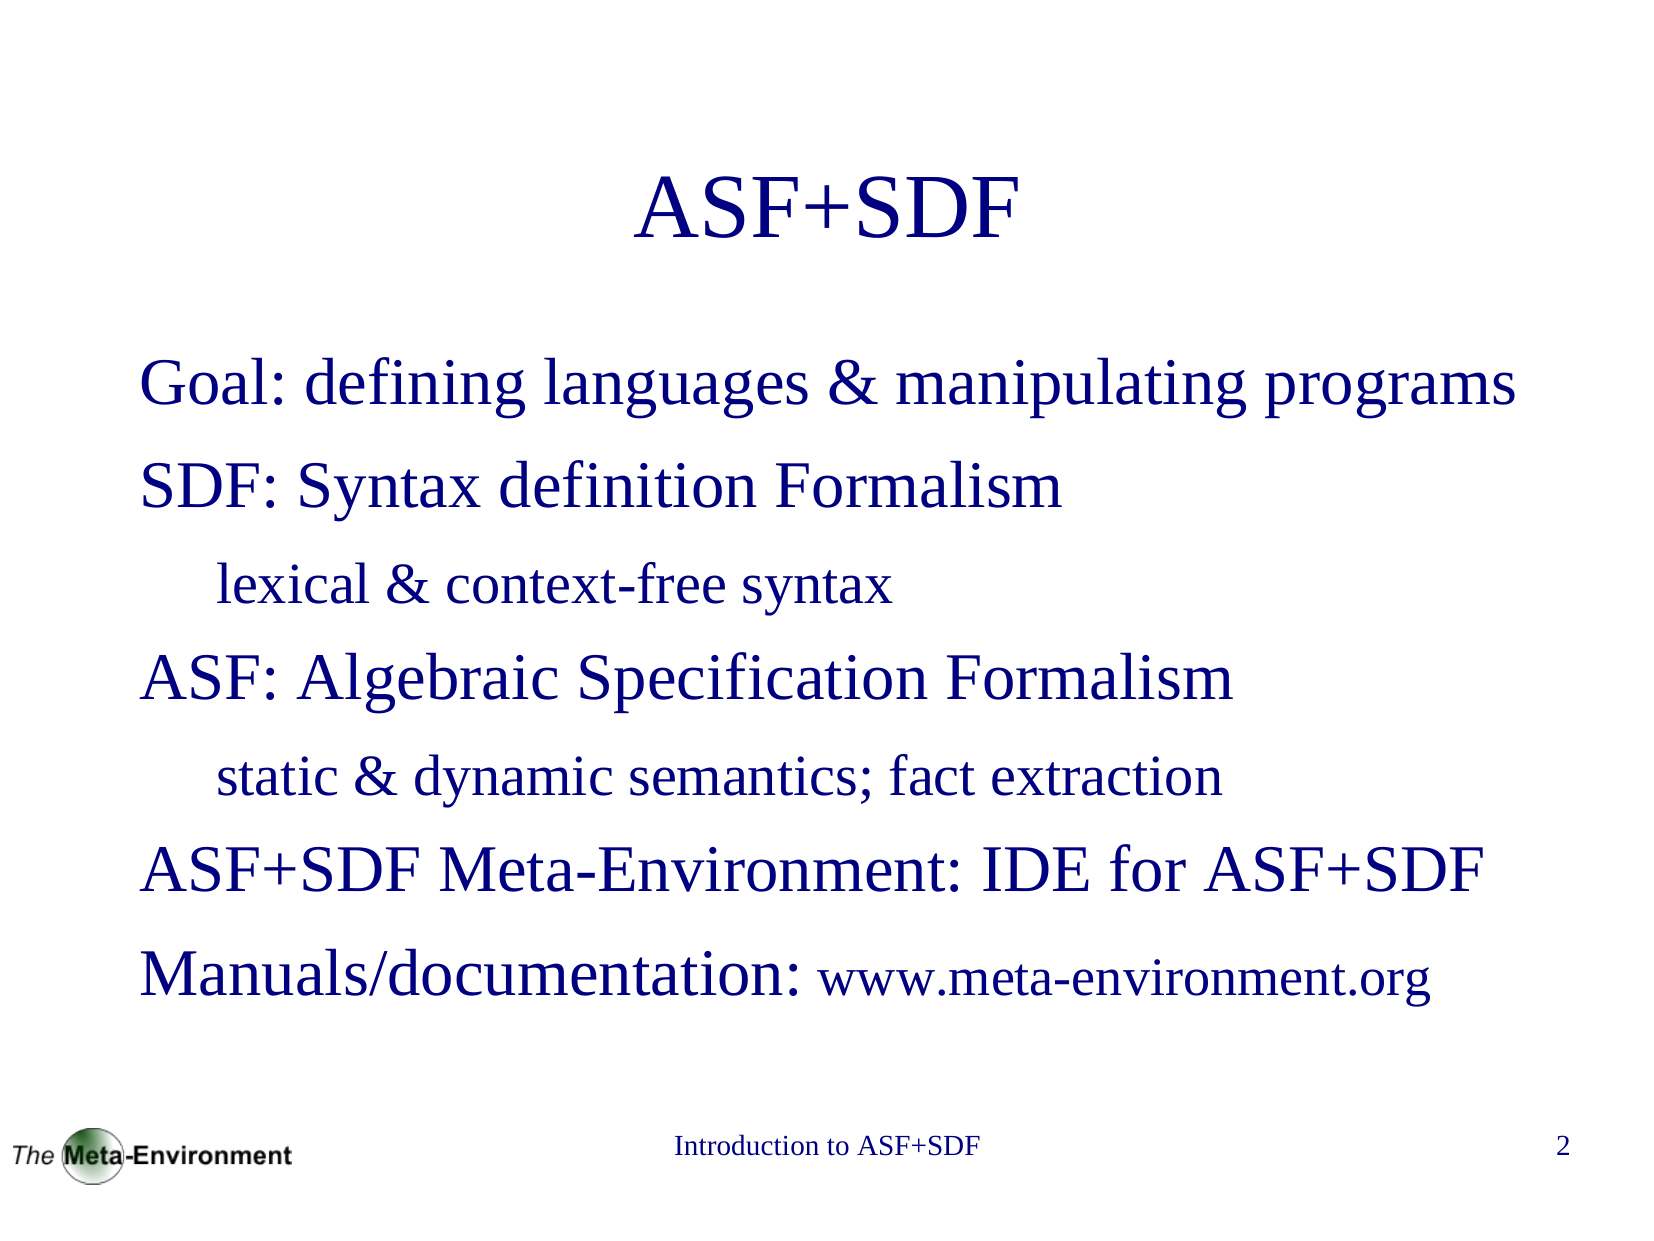

# ASF+SDF
Goal: defining languages & manipulating programs
SDF: Syntax definition Formalism
lexical & context-free syntax
ASF: Algebraic Specification Formalism
static & dynamic semantics; fact extraction
ASF+SDF Meta-Environment: IDE for ASF+SDF
Manuals/documentation: www.meta-environment.org
2